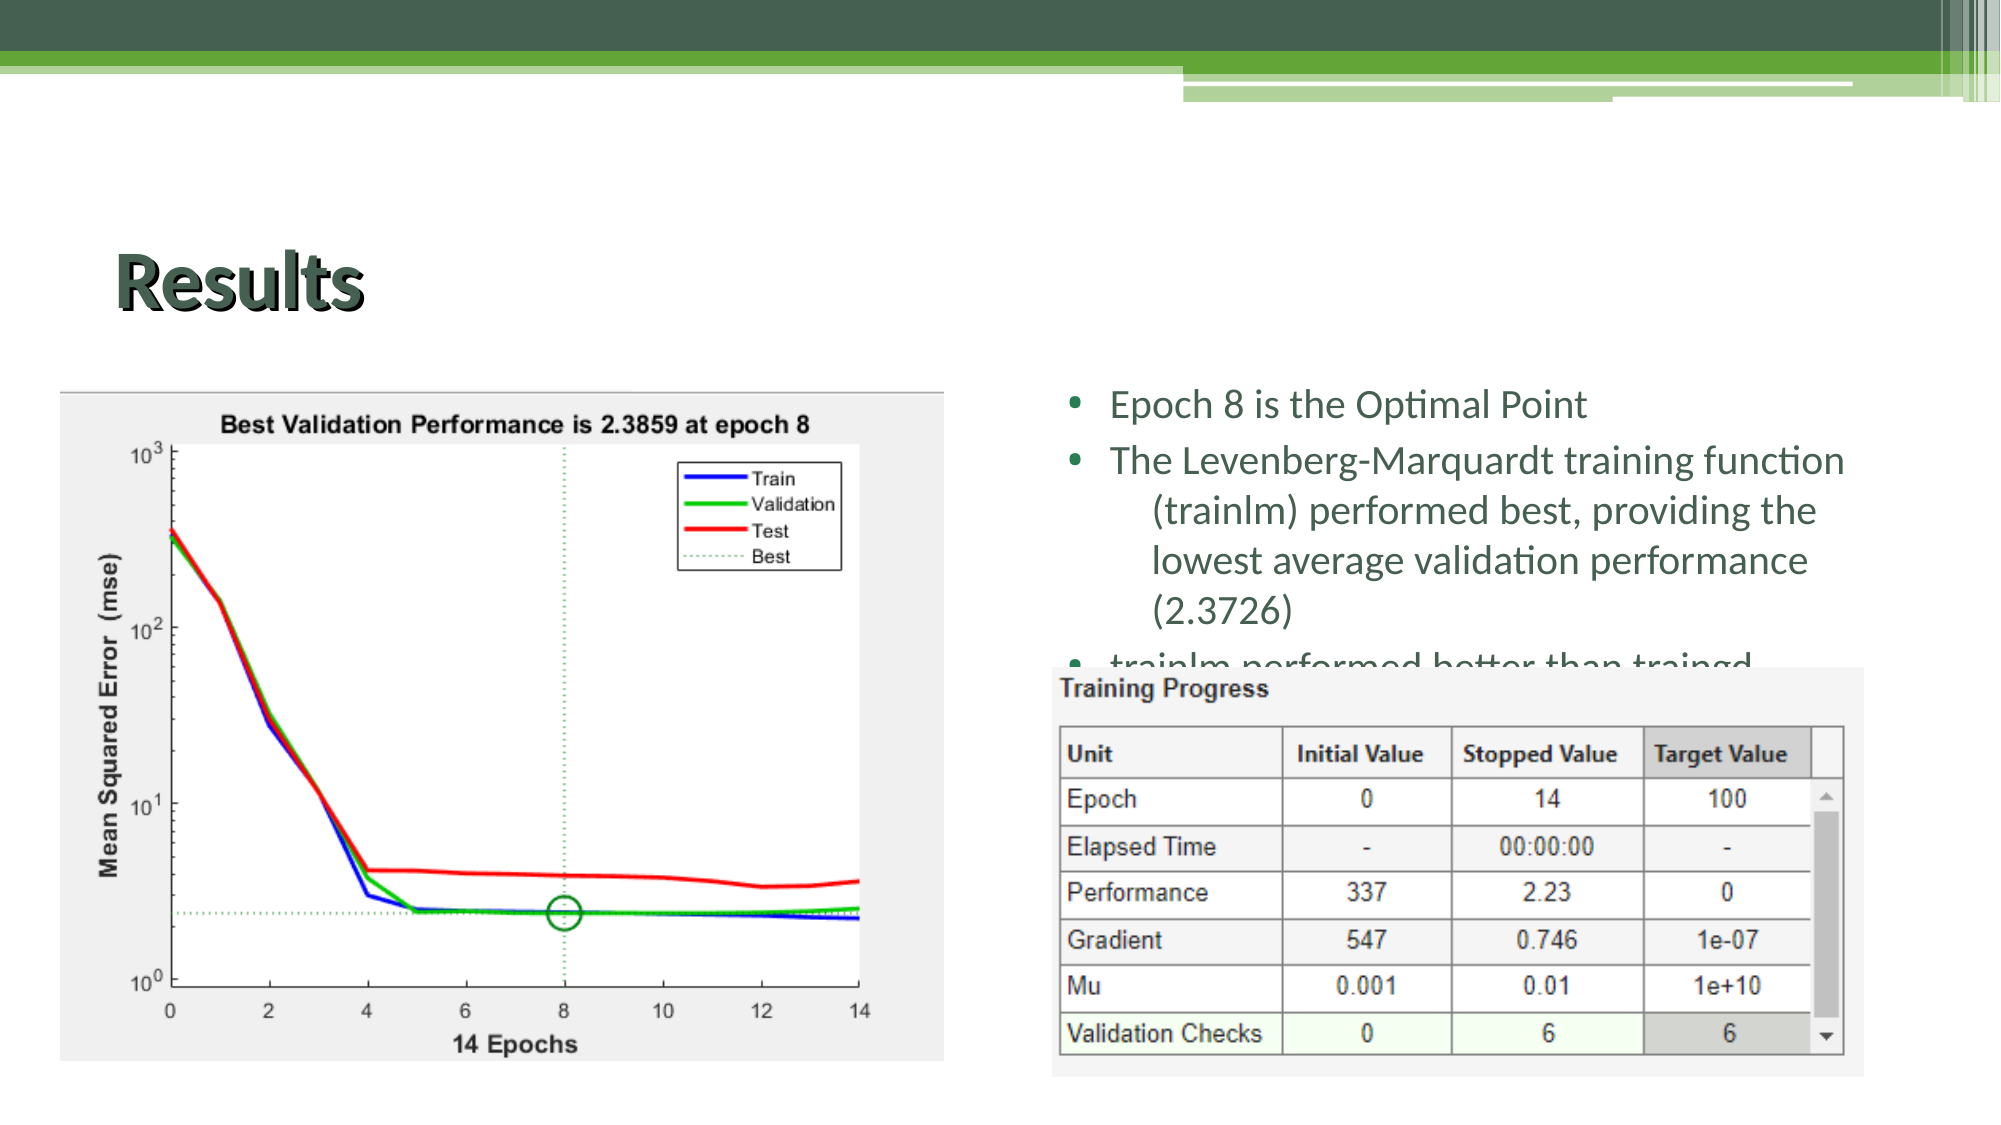

# Results
Epoch 8 is the Optimal Point
The Levenberg-Marquardt training function (trainlm) performed best, providing the lowest average validation performance (2.3726)
trainlm performed better than traingd